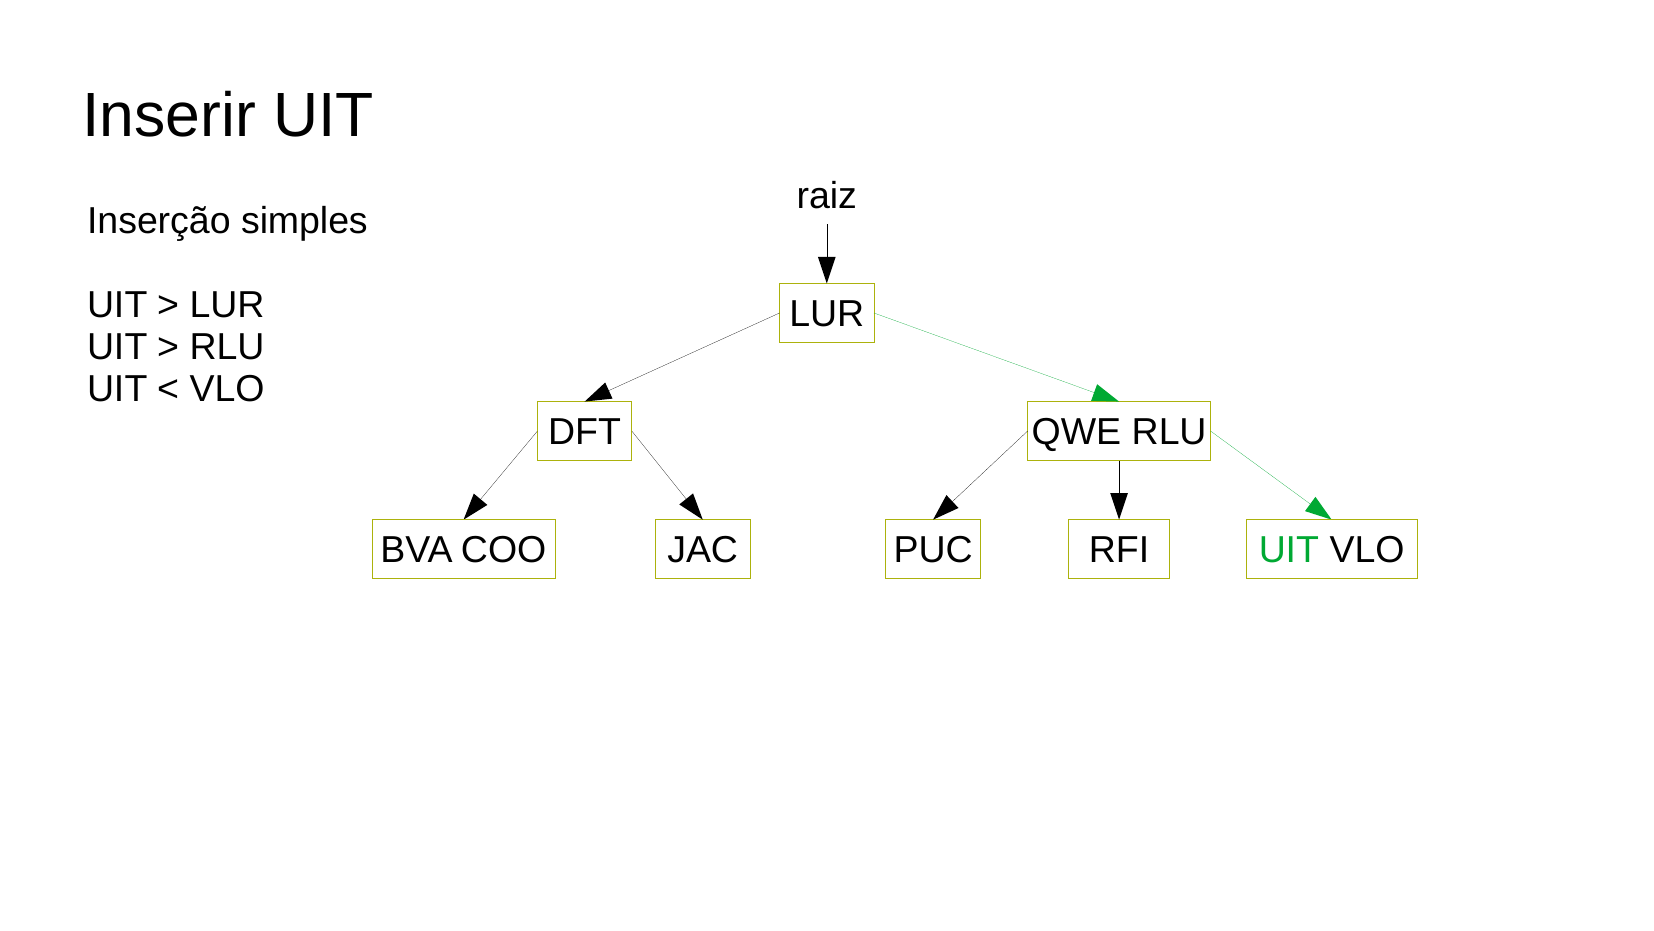

# Inserir UIT
raiz
Inserção simples
UIT > LUR
UIT > RLU
UIT < VLO
LUR
DFT
QWE RLU
BVA COO
JAC
PUC
QWE
RFI
UIT VLO